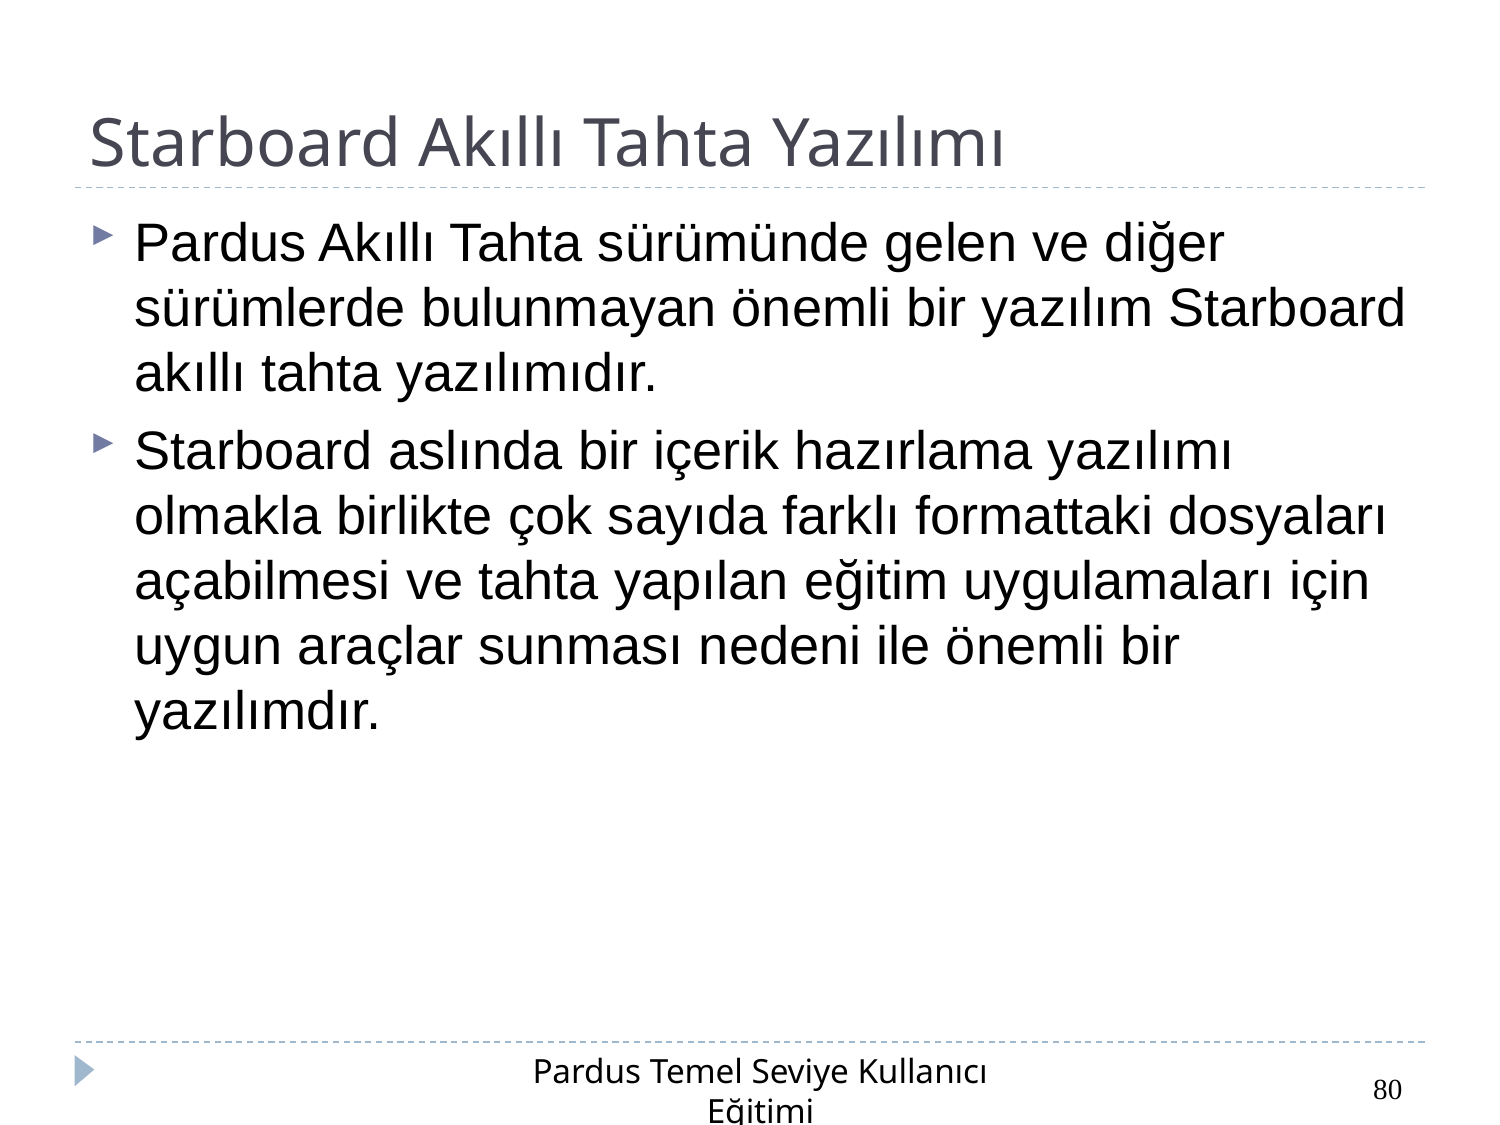

# Starboard Akıllı Tahta Yazılımı
Pardus Akıllı Tahta sürümünde gelen ve diğer sürümlerde bulunmayan önemli bir yazılım Starboard akıllı tahta yazılımıdır.
Starboard aslında bir içerik hazırlama yazılımı olmakla birlikte çok sayıda farklı formattaki dosyaları açabilmesi ve tahta yapılan eğitim uygulamaları için uygun araçlar sunması nedeni ile önemli bir yazılımdır.